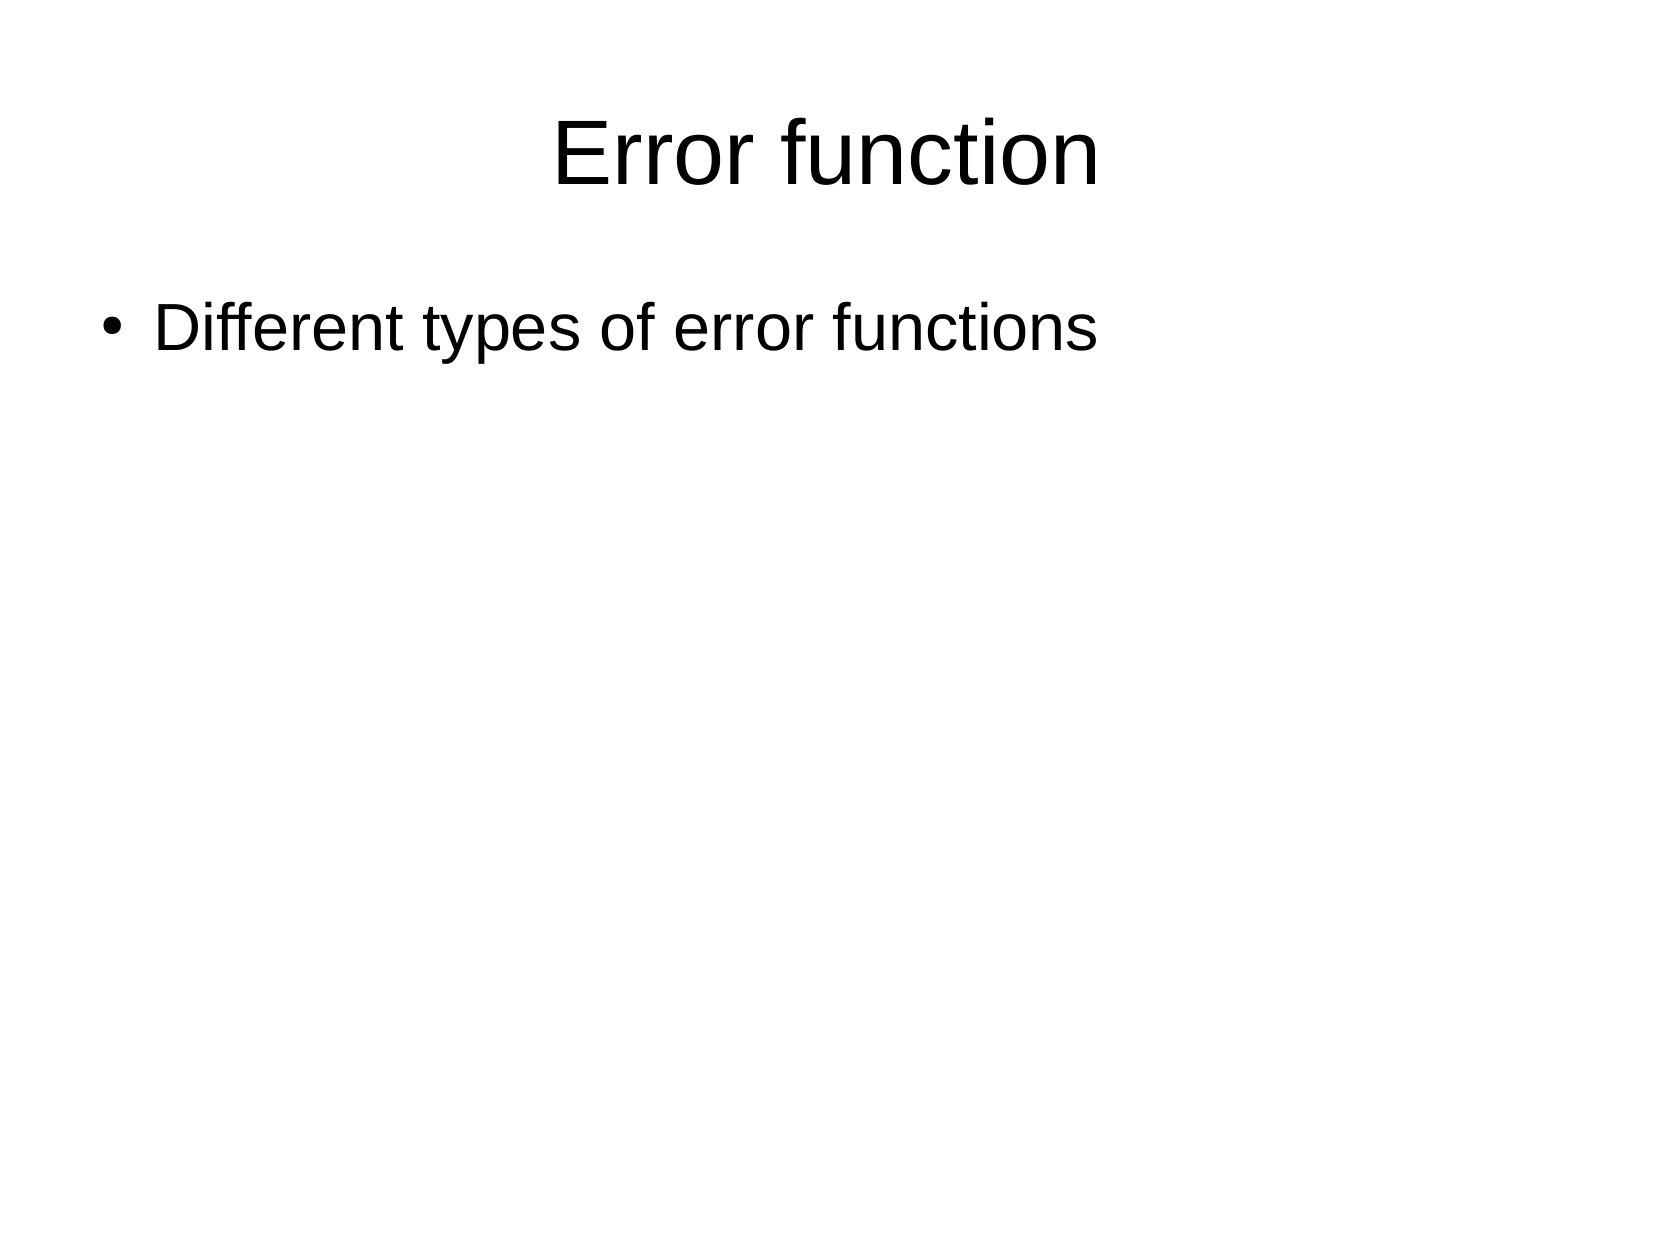

# Error function
Different types of error functions